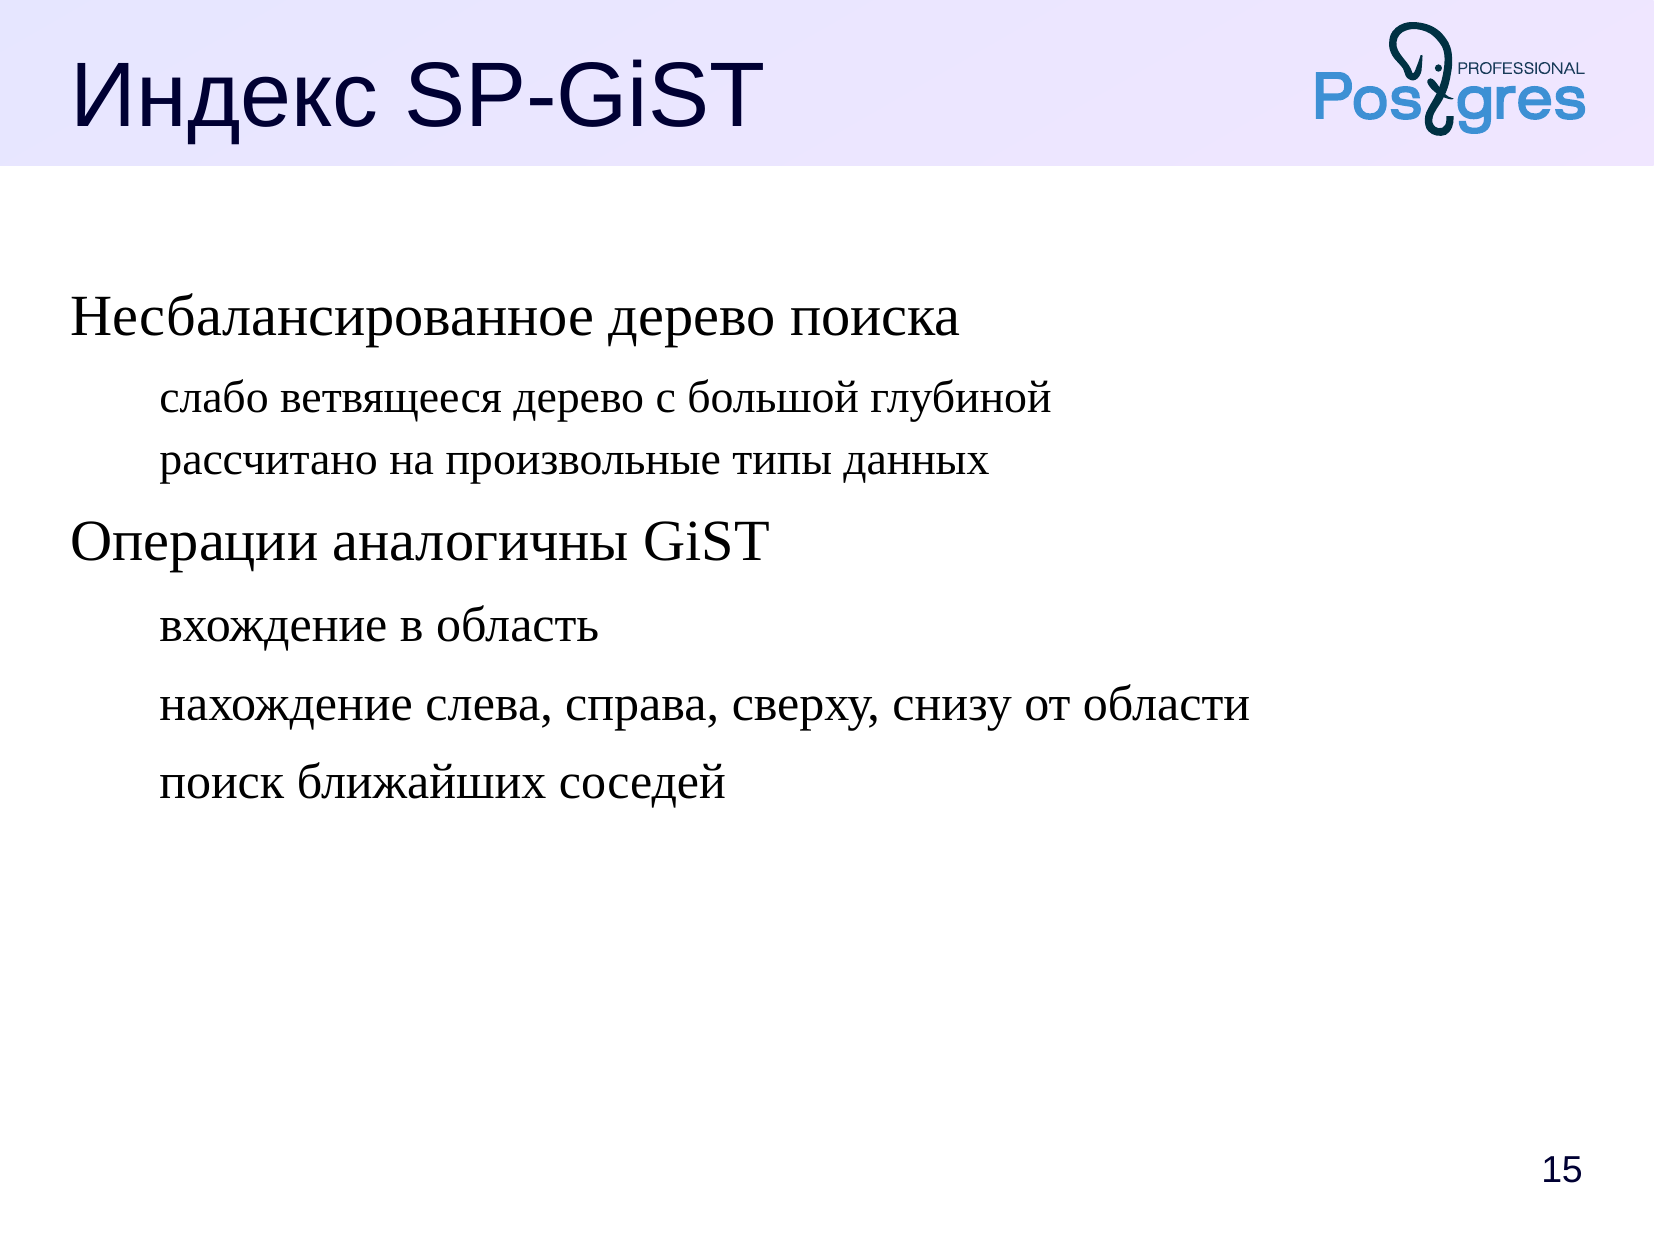

Индекс SP-GiST
# Несбалансированное дерево поиска
слабо ветвящееся дерево с большой глубиной
рассчитано на произвольные типы данных
Операции аналогичны GiST
вхождение в область
нахождение слева, справа, сверху, снизу от области
поиск ближайших соседей